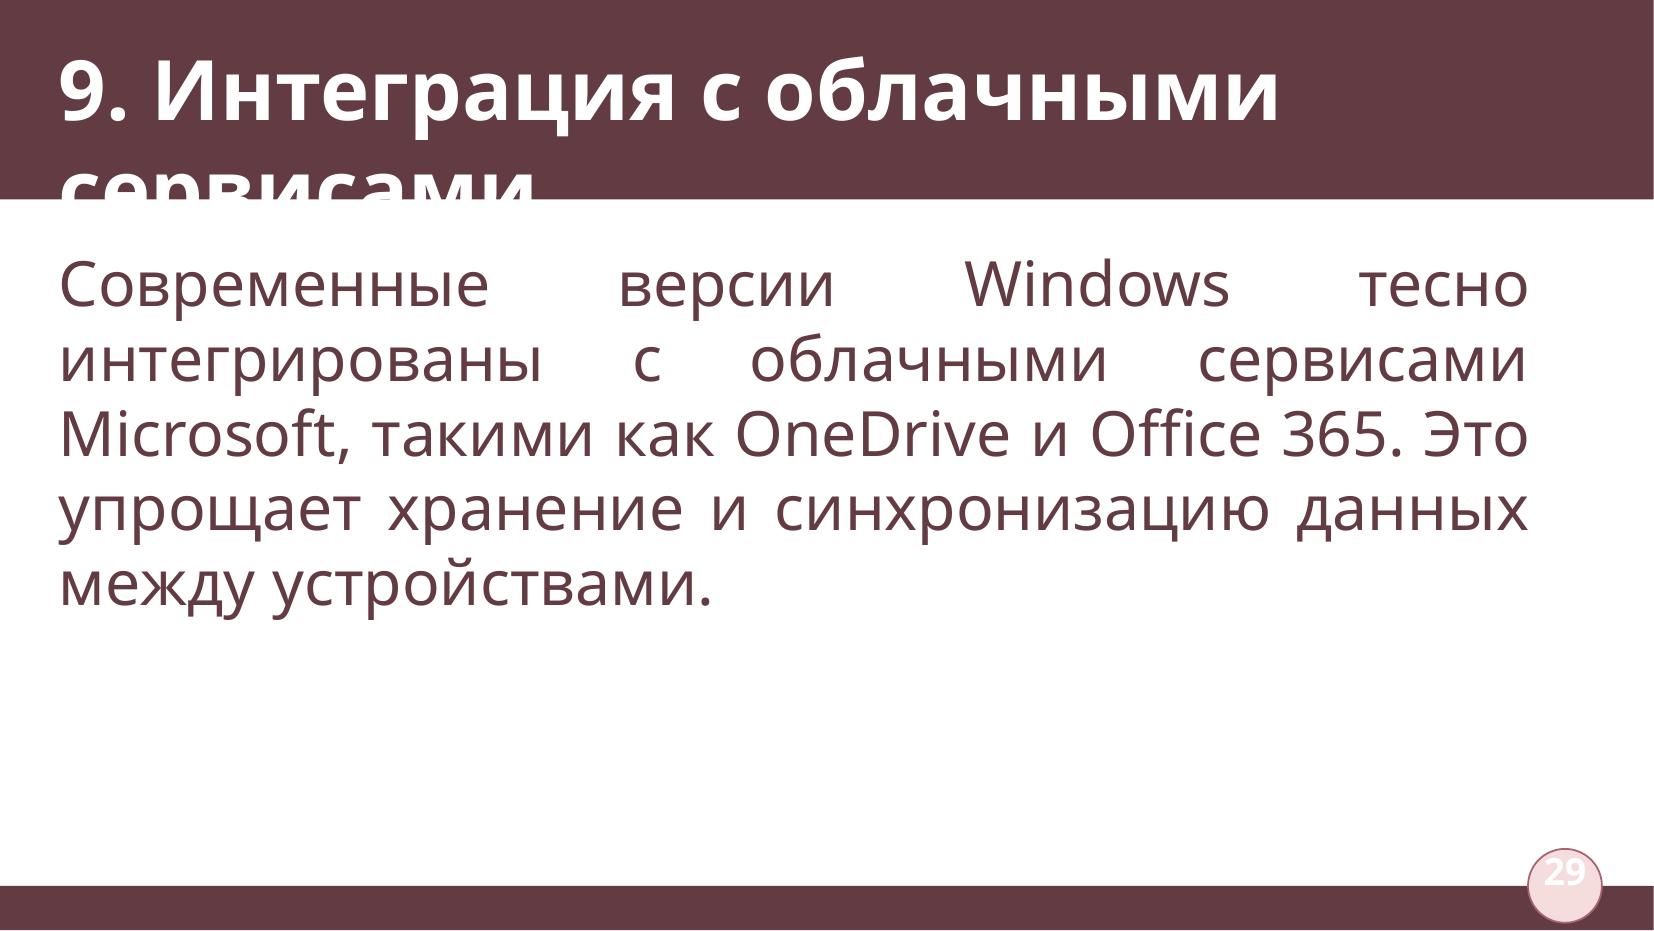

# 9. Интеграция с облачными сервисами
Современные версии Windows тесно интегрированы с облачными сервисами Microsoft, такими как OneDrive и Office 365. Это упрощает хранение и синхронизацию данных между устройствами.